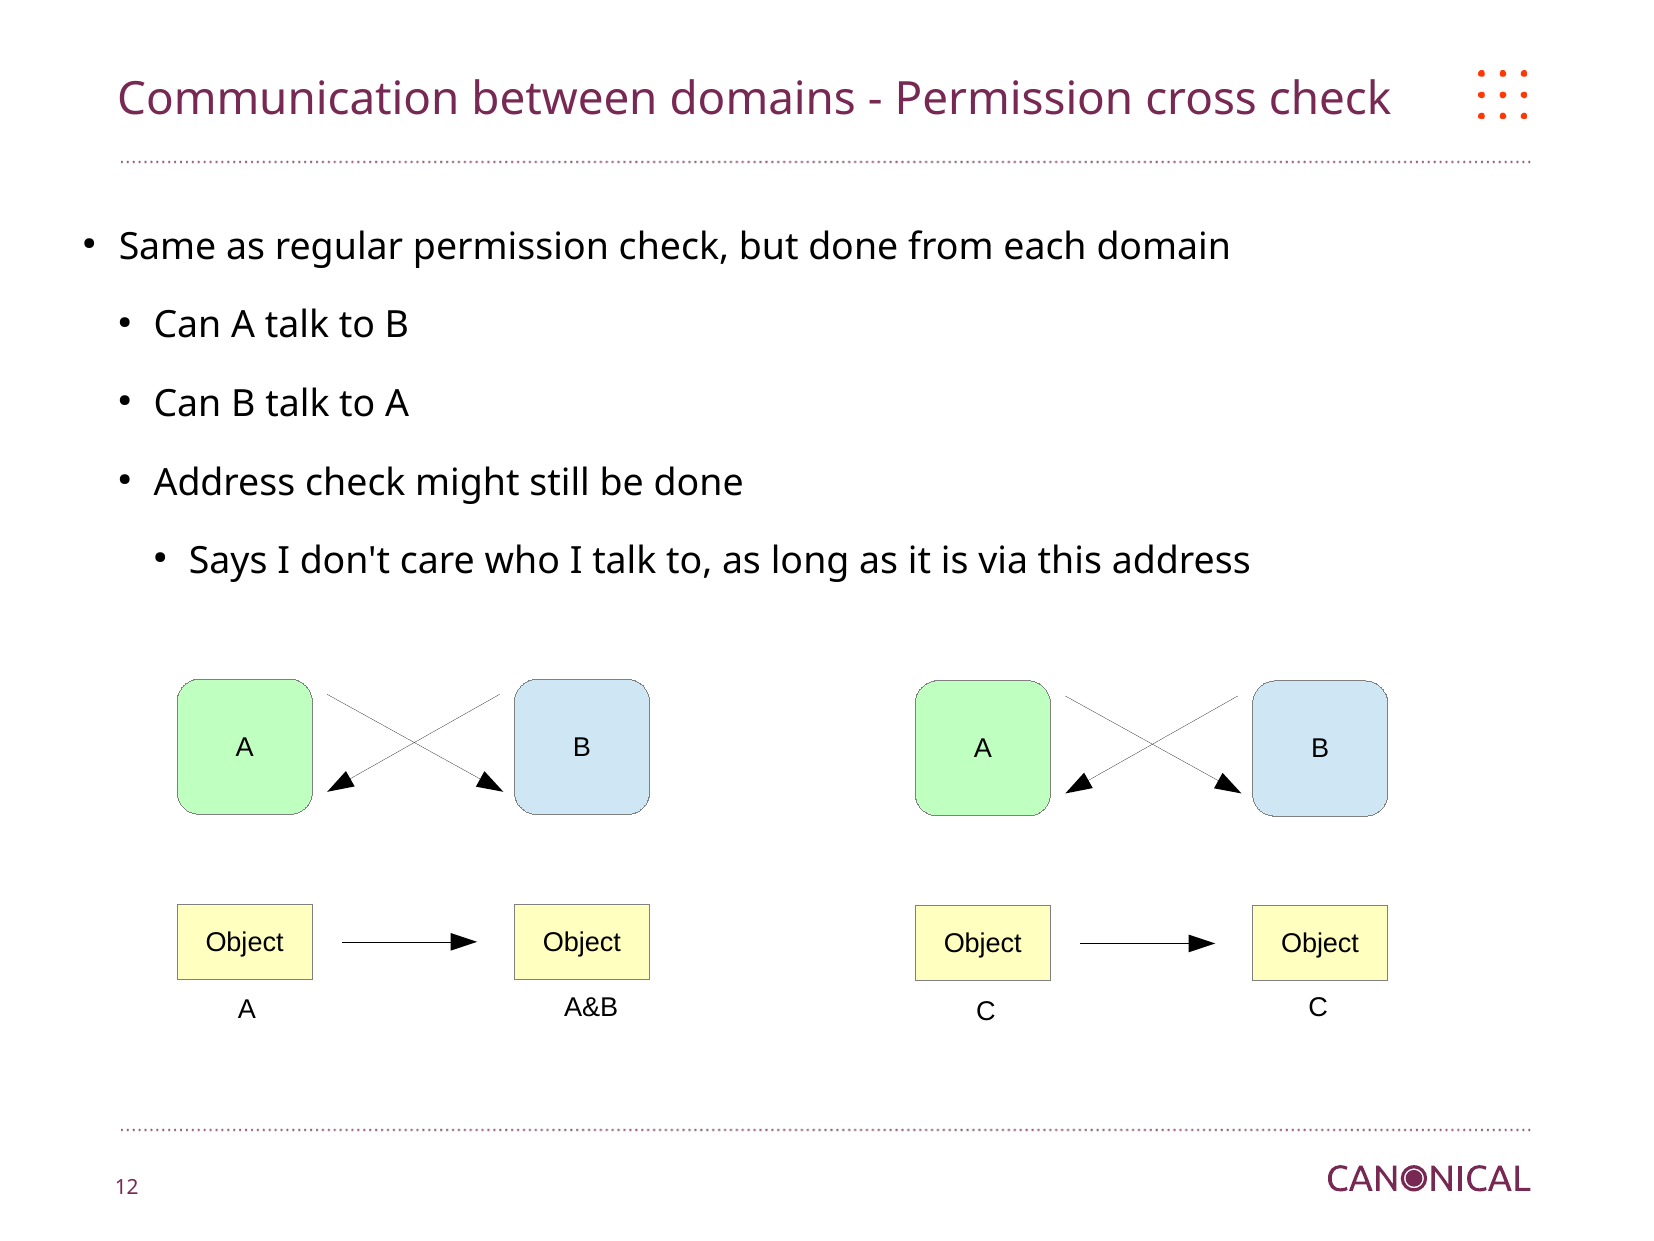

# Communication between domains - Permission cross check
Same as regular permission check, but done from each domain
Can A talk to B
Can B talk to A
Address check might still be done
Says I don't care who I talk to, as long as it is via this address
A
B
Object
Object
A&B
A
A
B
Object
Object
C
C